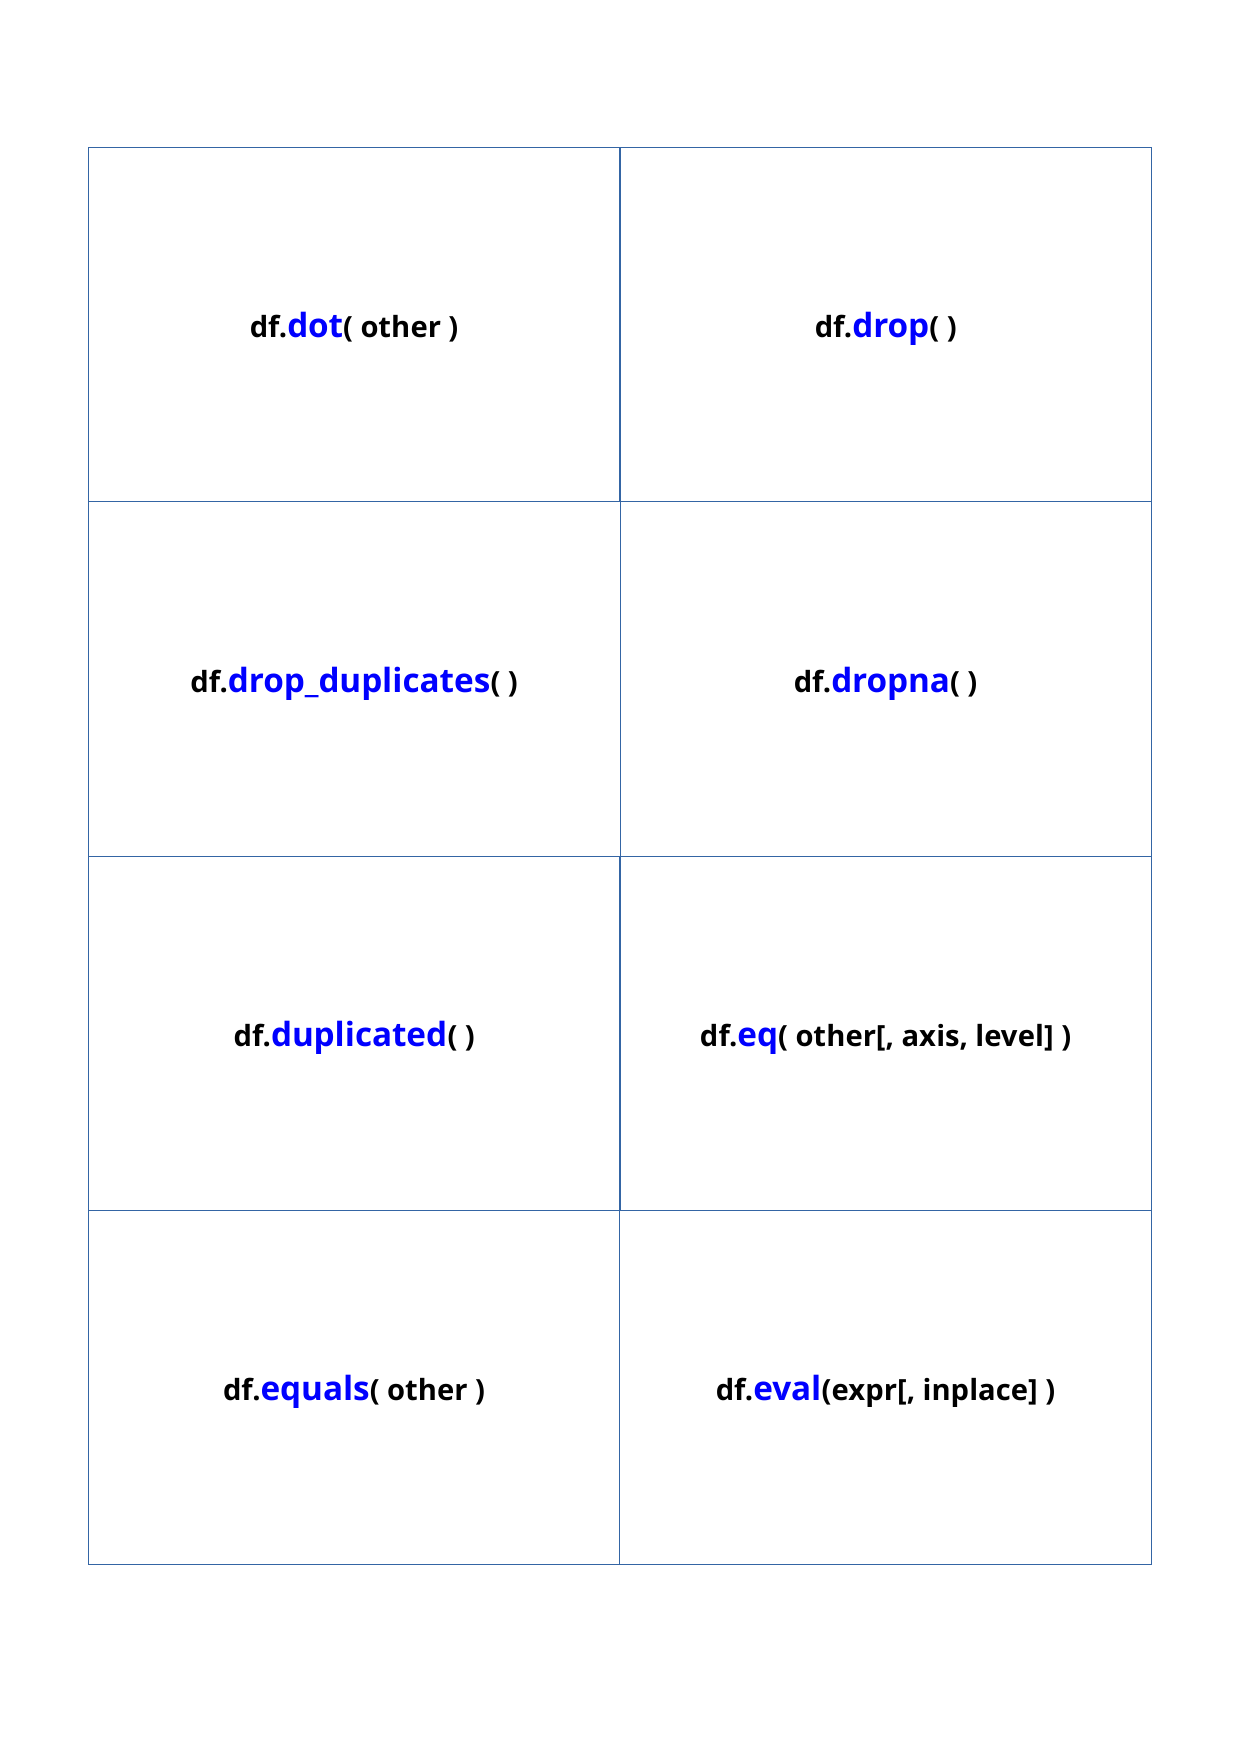

df.dot( other )
df.drop( )
df.drop_duplicates( )
df.dropna( )
df.duplicated( )
df.eq( other[, axis, level] )
df.equals( other )
df.eval(expr[, inplace] )